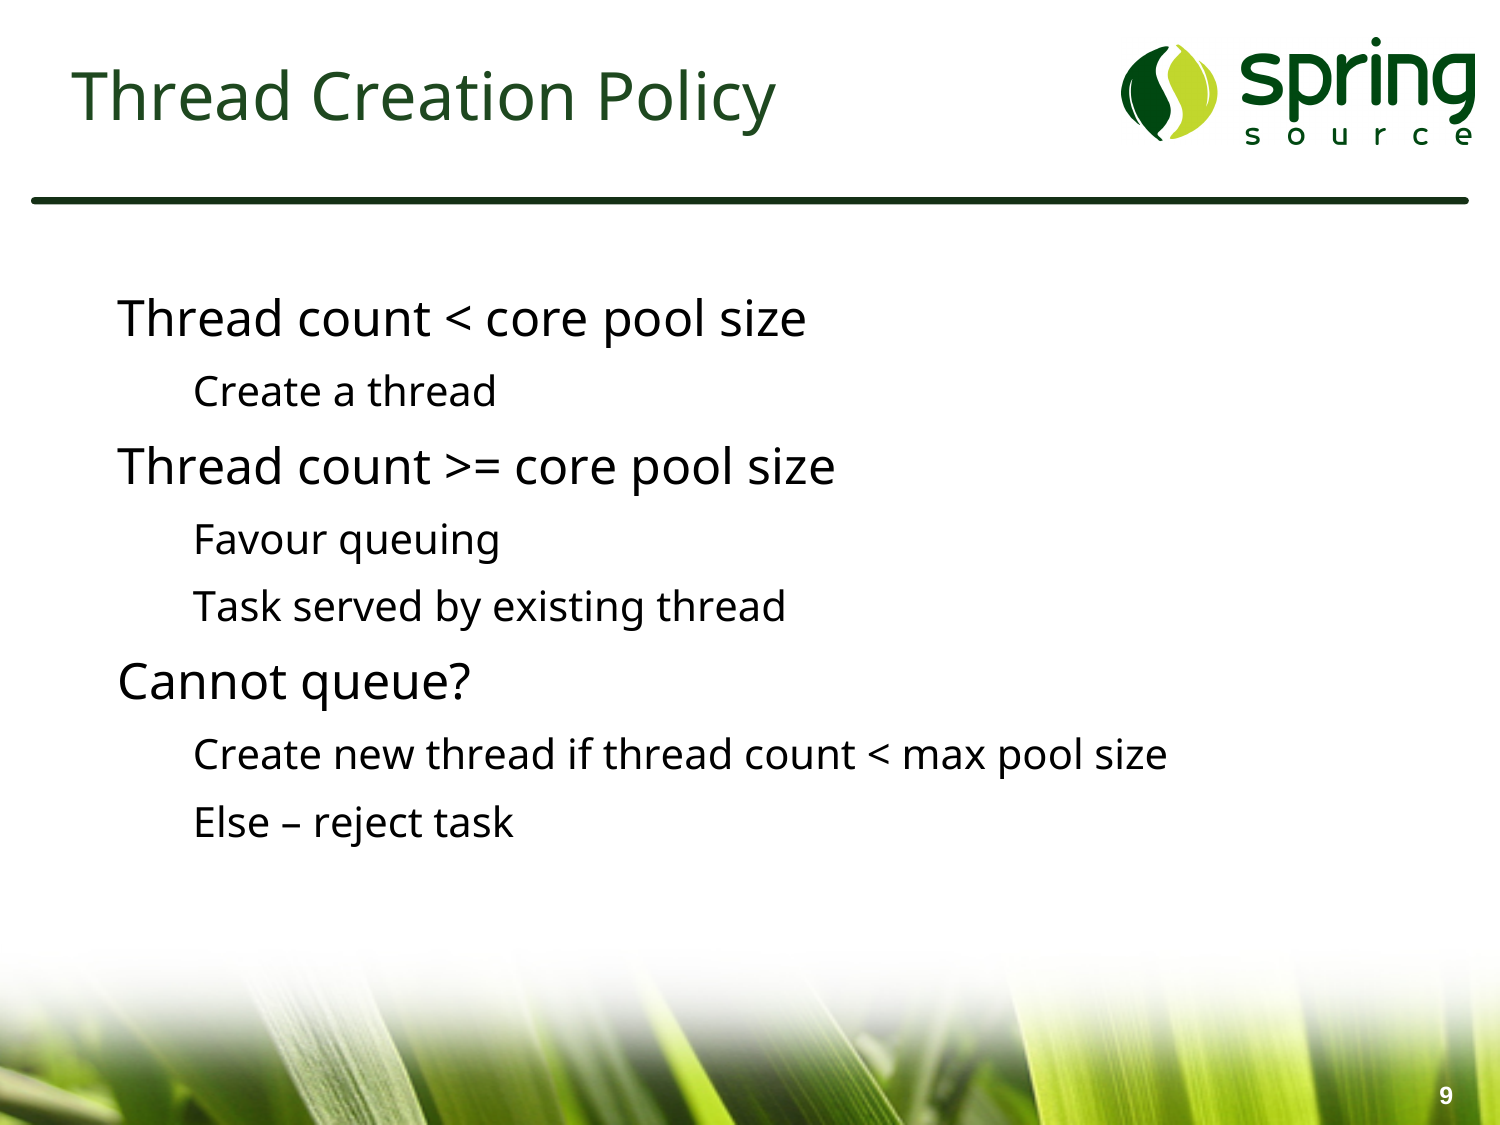

# Thread Creation Policy
Thread count < core pool size
Create a thread
Thread count >= core pool size
Favour queuing
Task served by existing thread
Cannot queue?
Create new thread if thread count < max pool size
Else – reject task